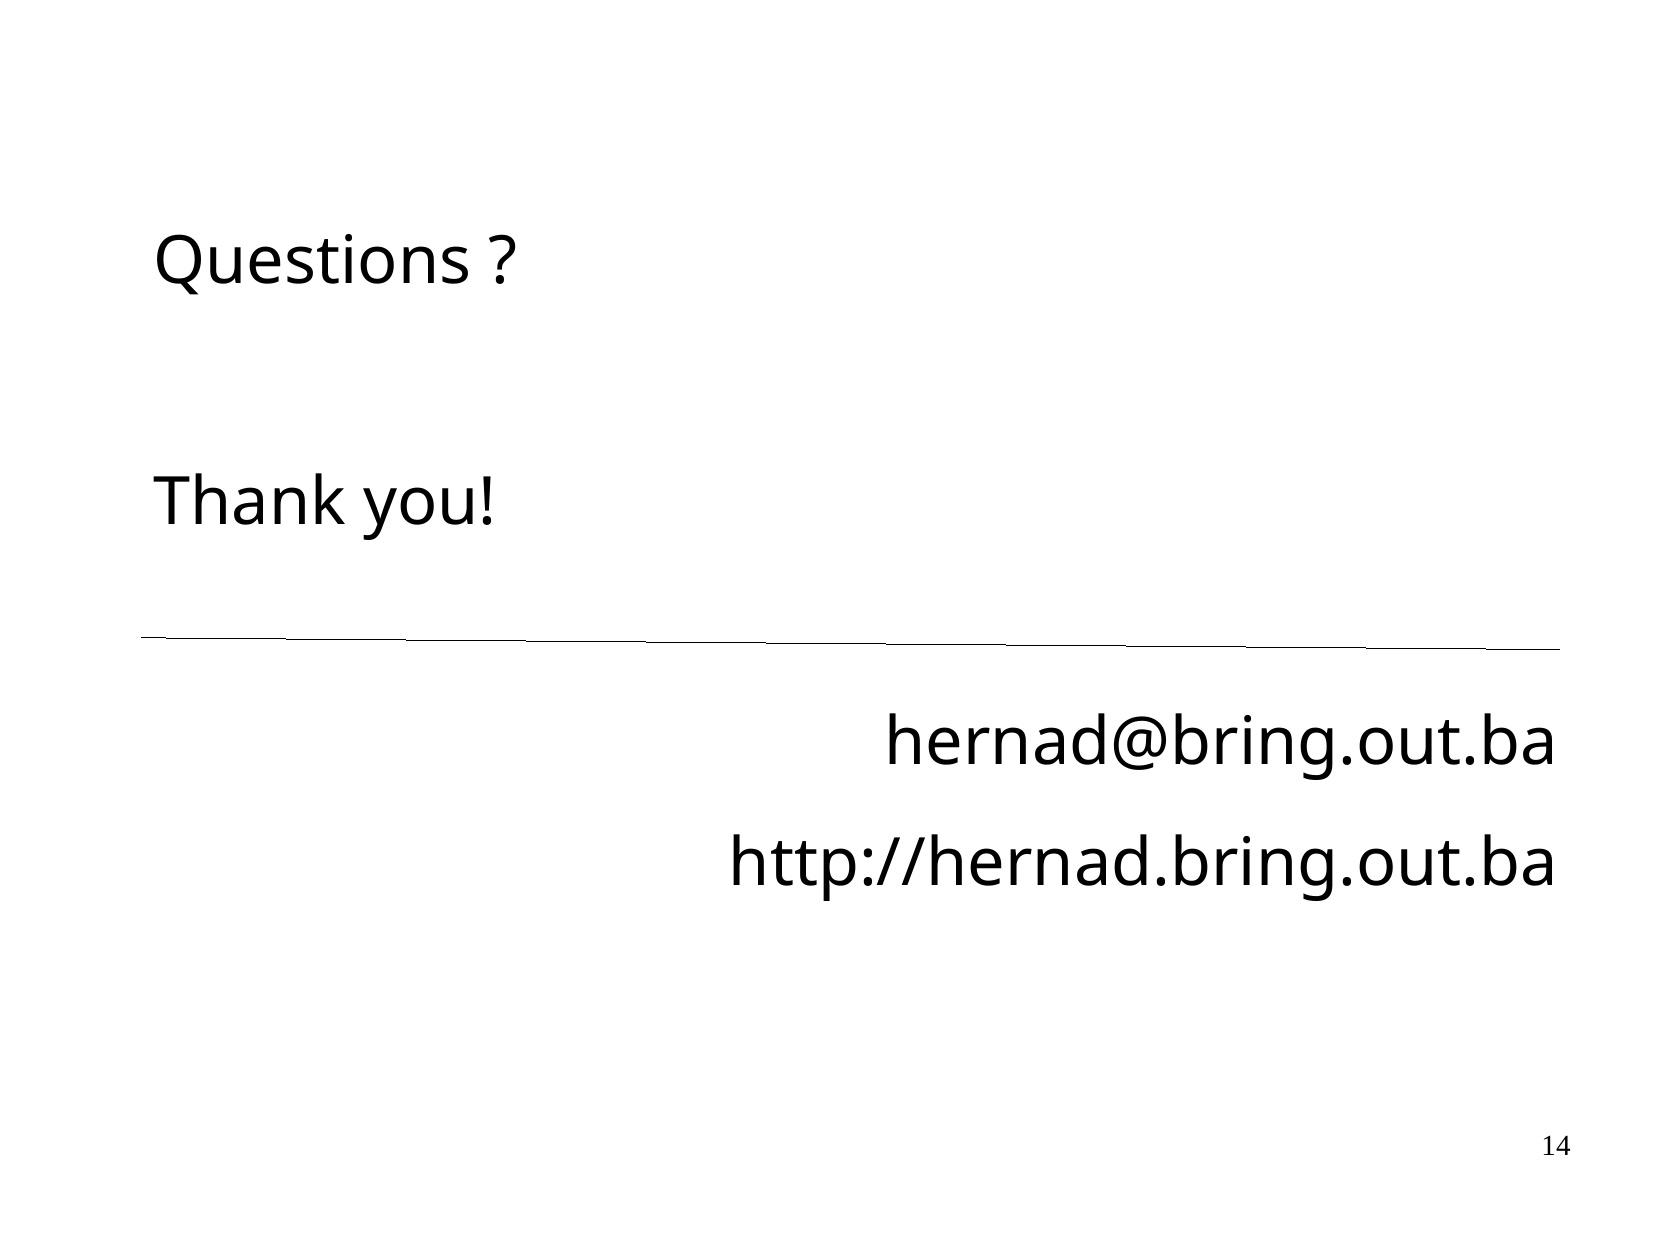

# Questions ?
Thank you!
hernad@bring.out.ba
http://hernad.bring.out.ba
14